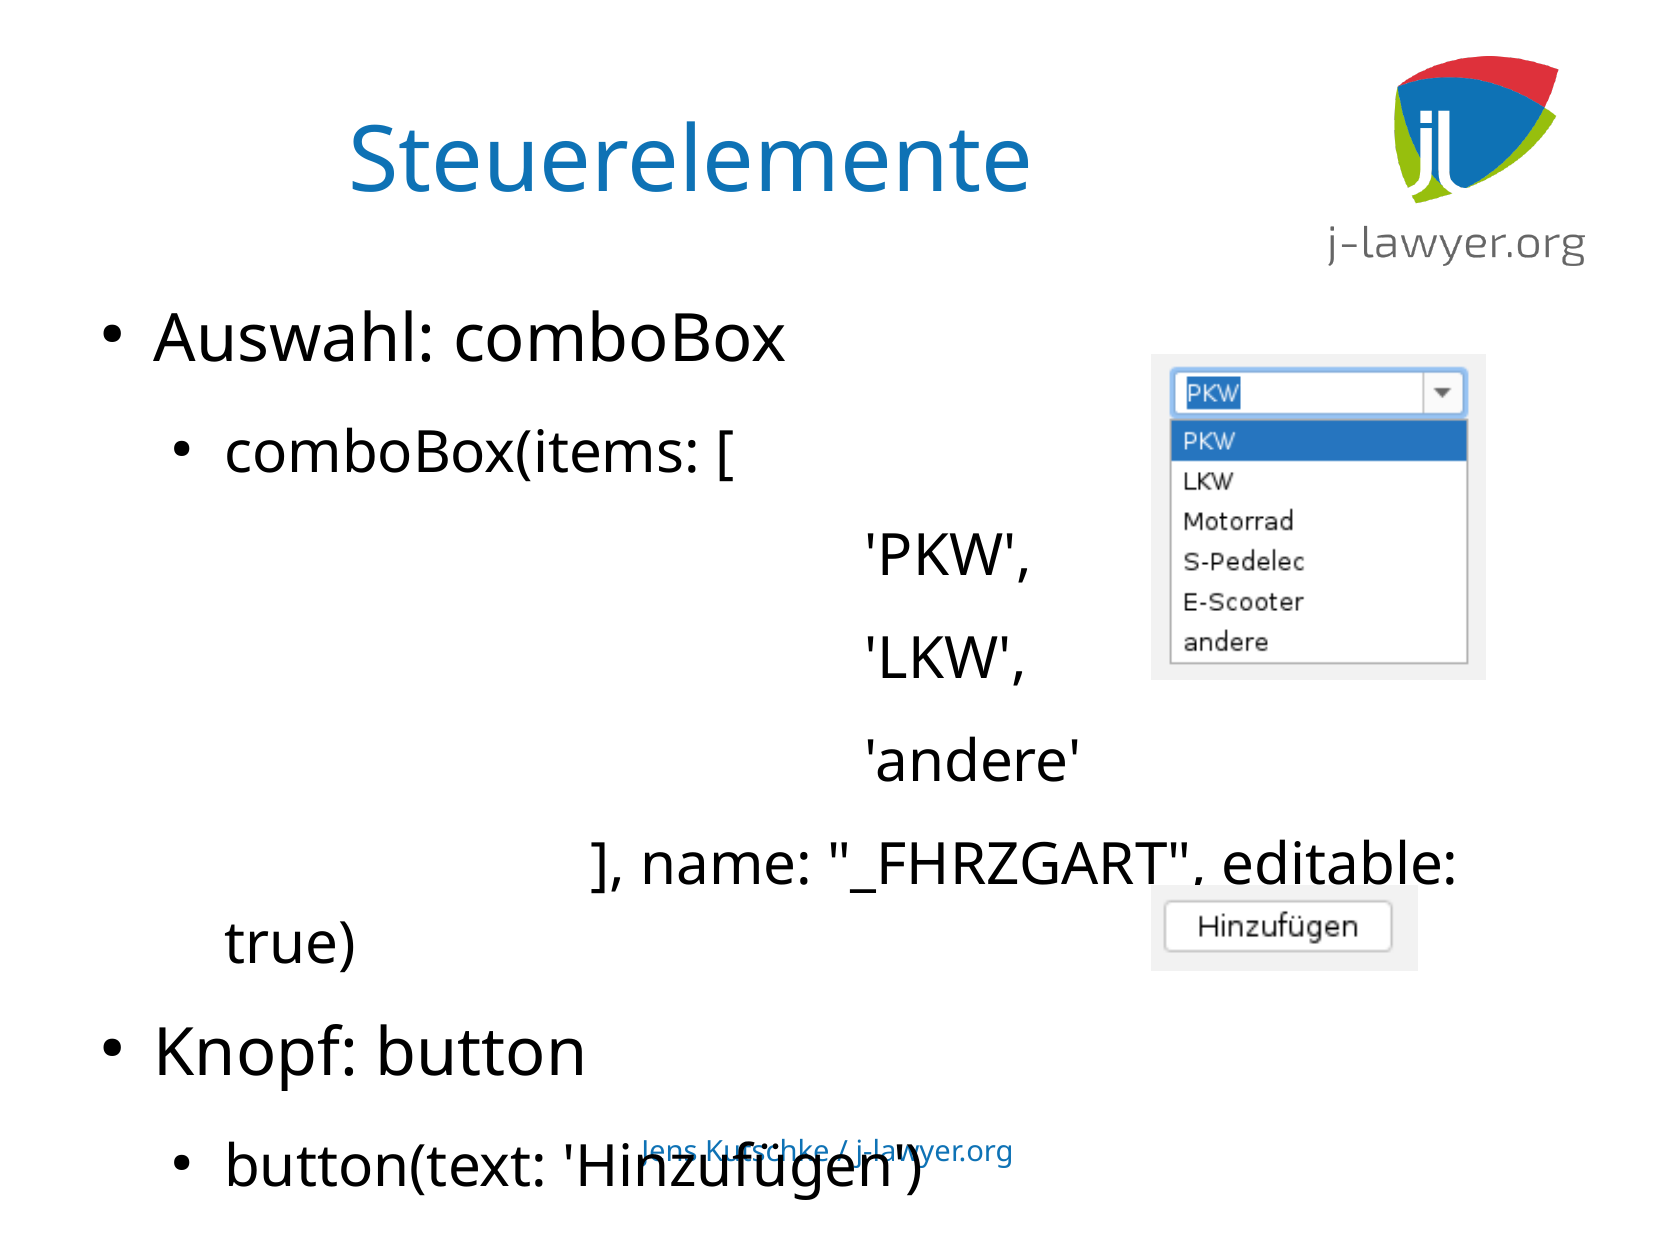

# Steuerelemente
Auswahl: comboBox
comboBox(items: [
 'PKW',
 'LKW',
 'andere'
 ], name: "_FHRZGART", editable: true)
Knopf: button
button(text: 'Hinzufügen')